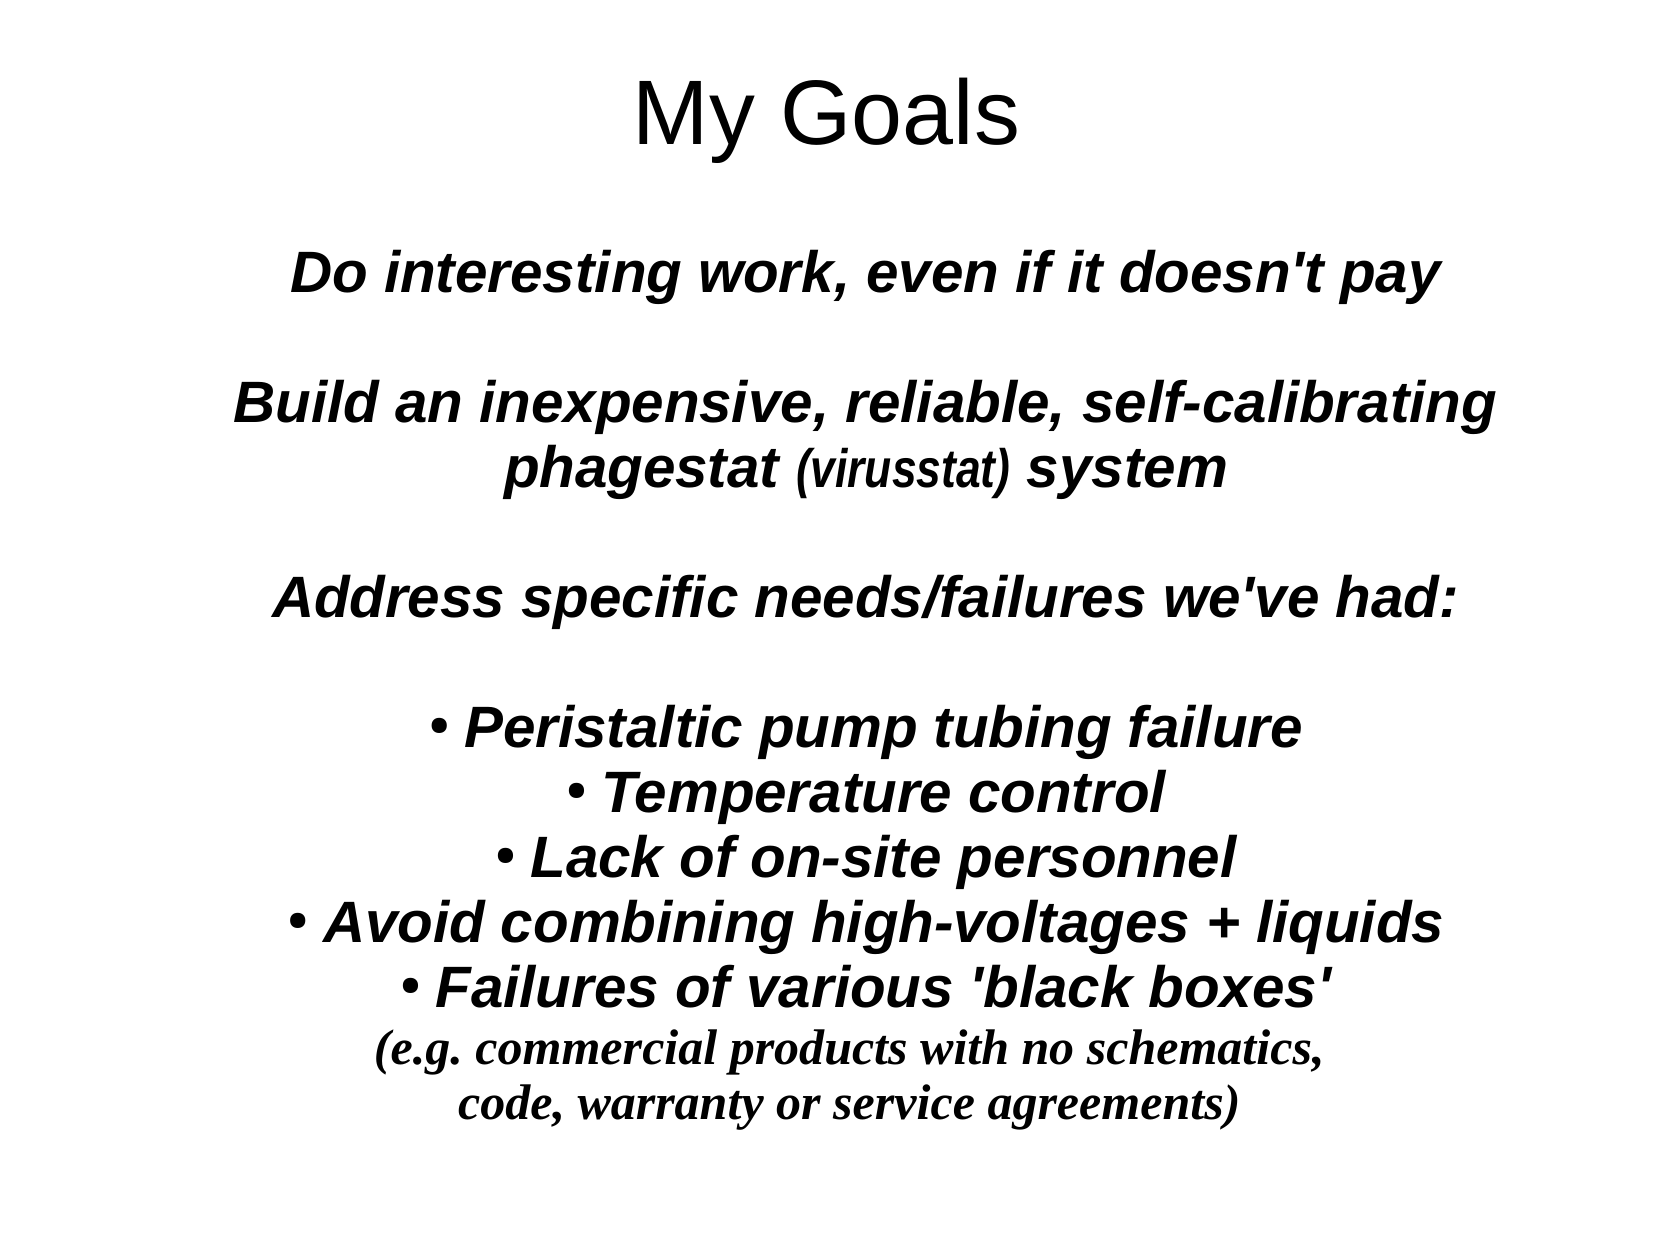

# My Goals
Do interesting work, even if it doesn't pay
Build an inexpensive, reliable, self-calibrating phagestat (virusstat) system
Address specific needs/failures we've had:
Peristaltic pump tubing failure
Temperature control
Lack of on-site personnel
Avoid combining high-voltages + liquids
Failures of various 'black boxes'
(e.g. commercial products with no schematics, code, warranty or service agreements)